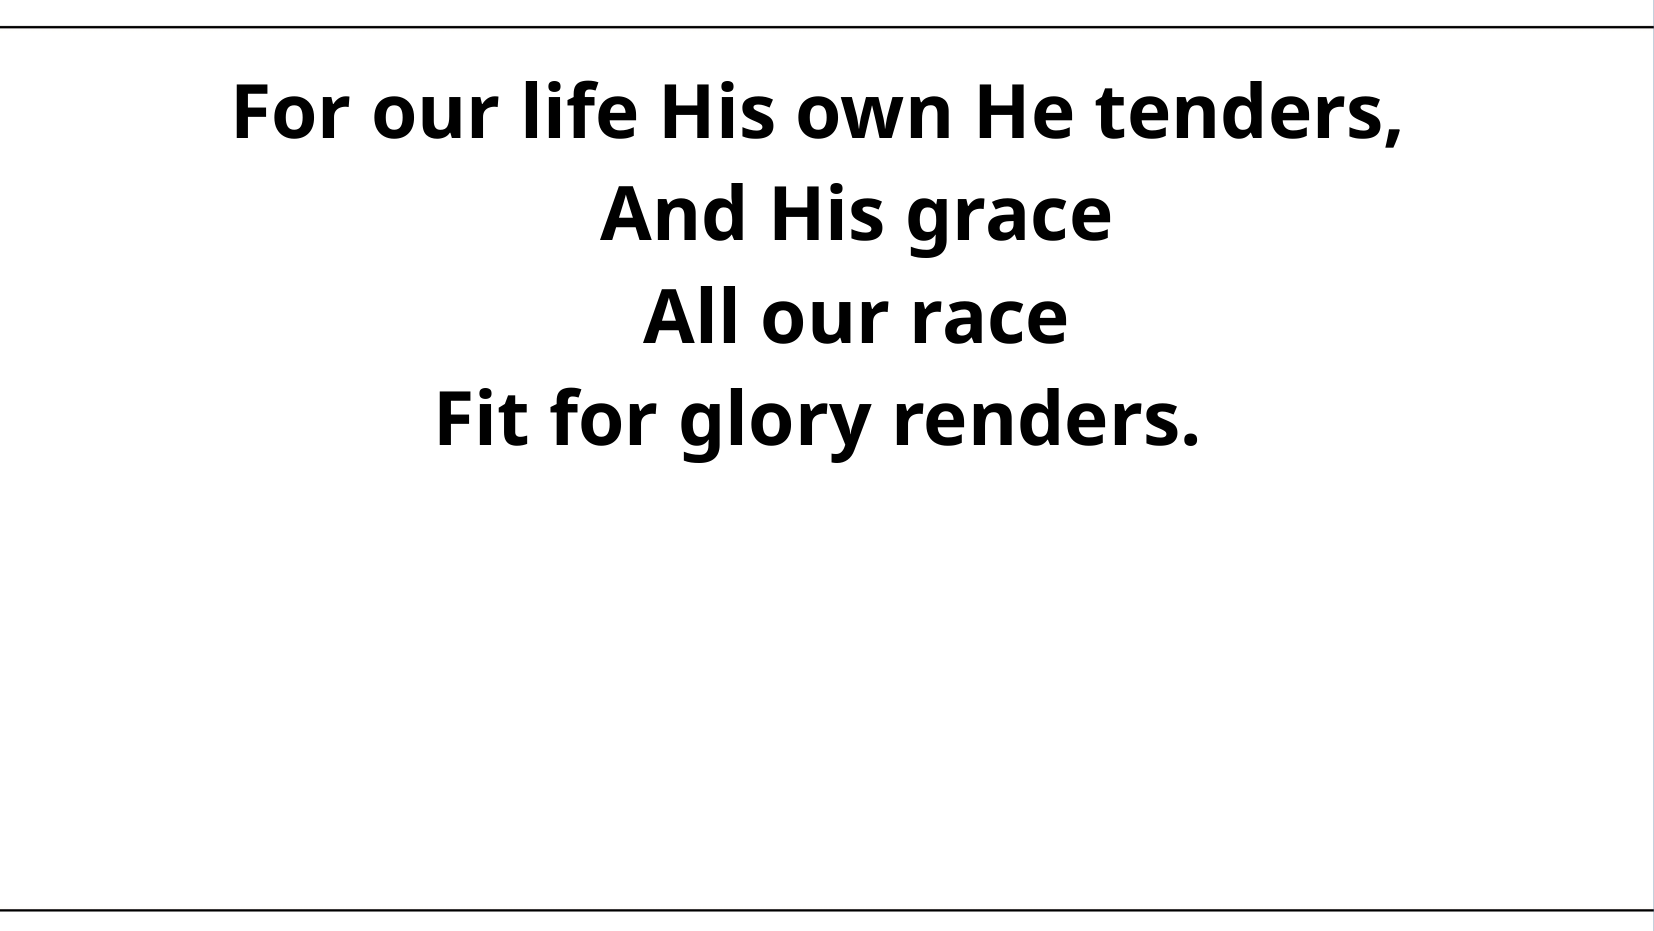

For our life His own He tenders,
 And His grace
 All our race
Fit for glory renders.